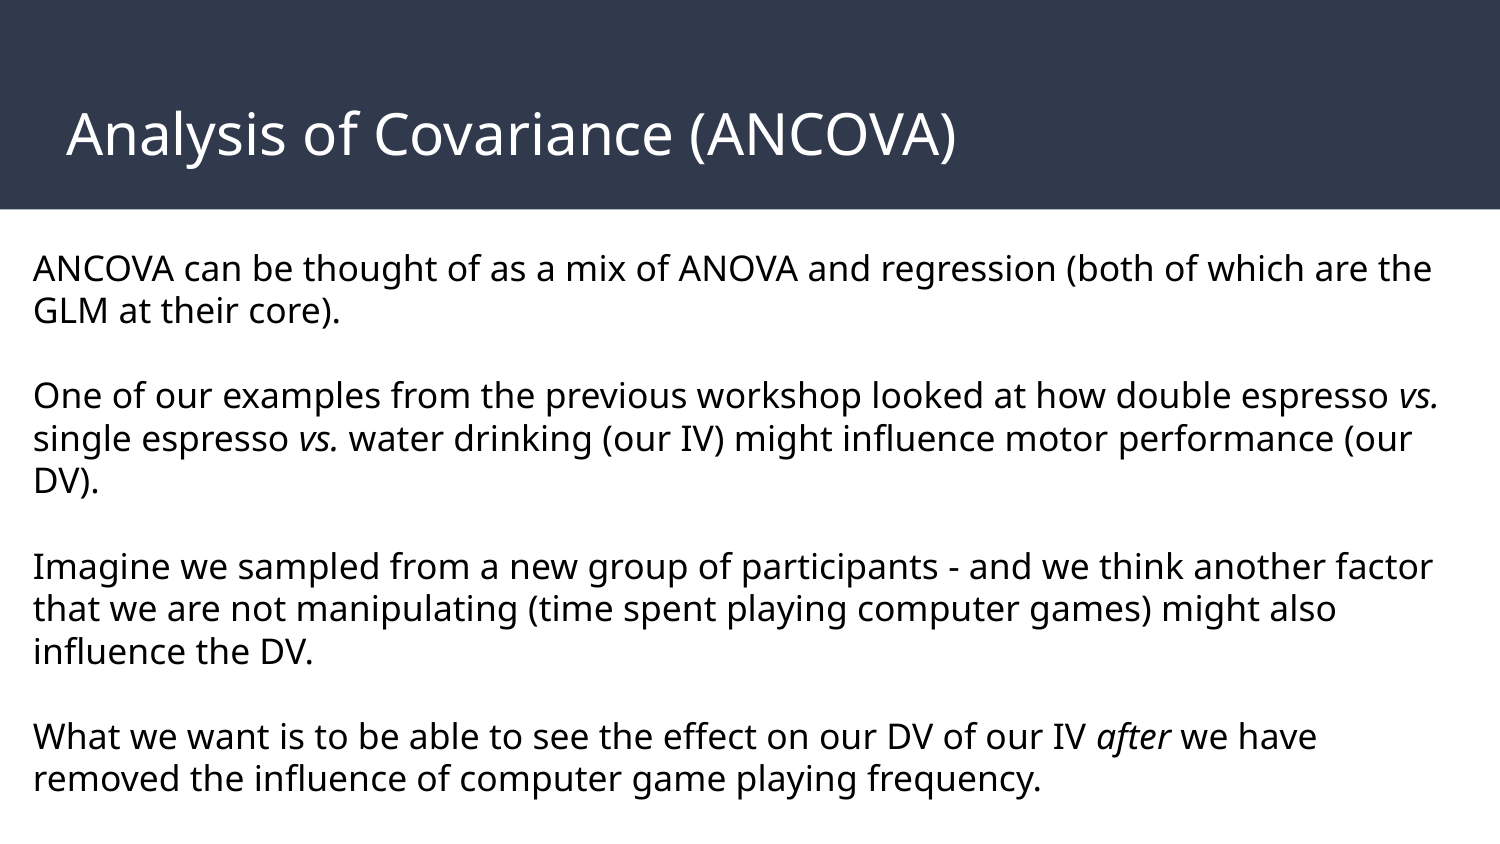

# Analysis of Covariance (ANCOVA)
ANCOVA can be thought of as a mix of ANOVA and regression (both of which are the GLM at their core).
One of our examples from the previous workshop looked at how double espresso vs. single espresso vs. water drinking (our IV) might influence motor performance (our DV).
Imagine we sampled from a new group of participants - and we think another factor that we are not manipulating (time spent playing computer games) might also influence the DV.
What we want is to be able to see the effect on our DV of our IV after we have removed the influence of computer game playing frequency.